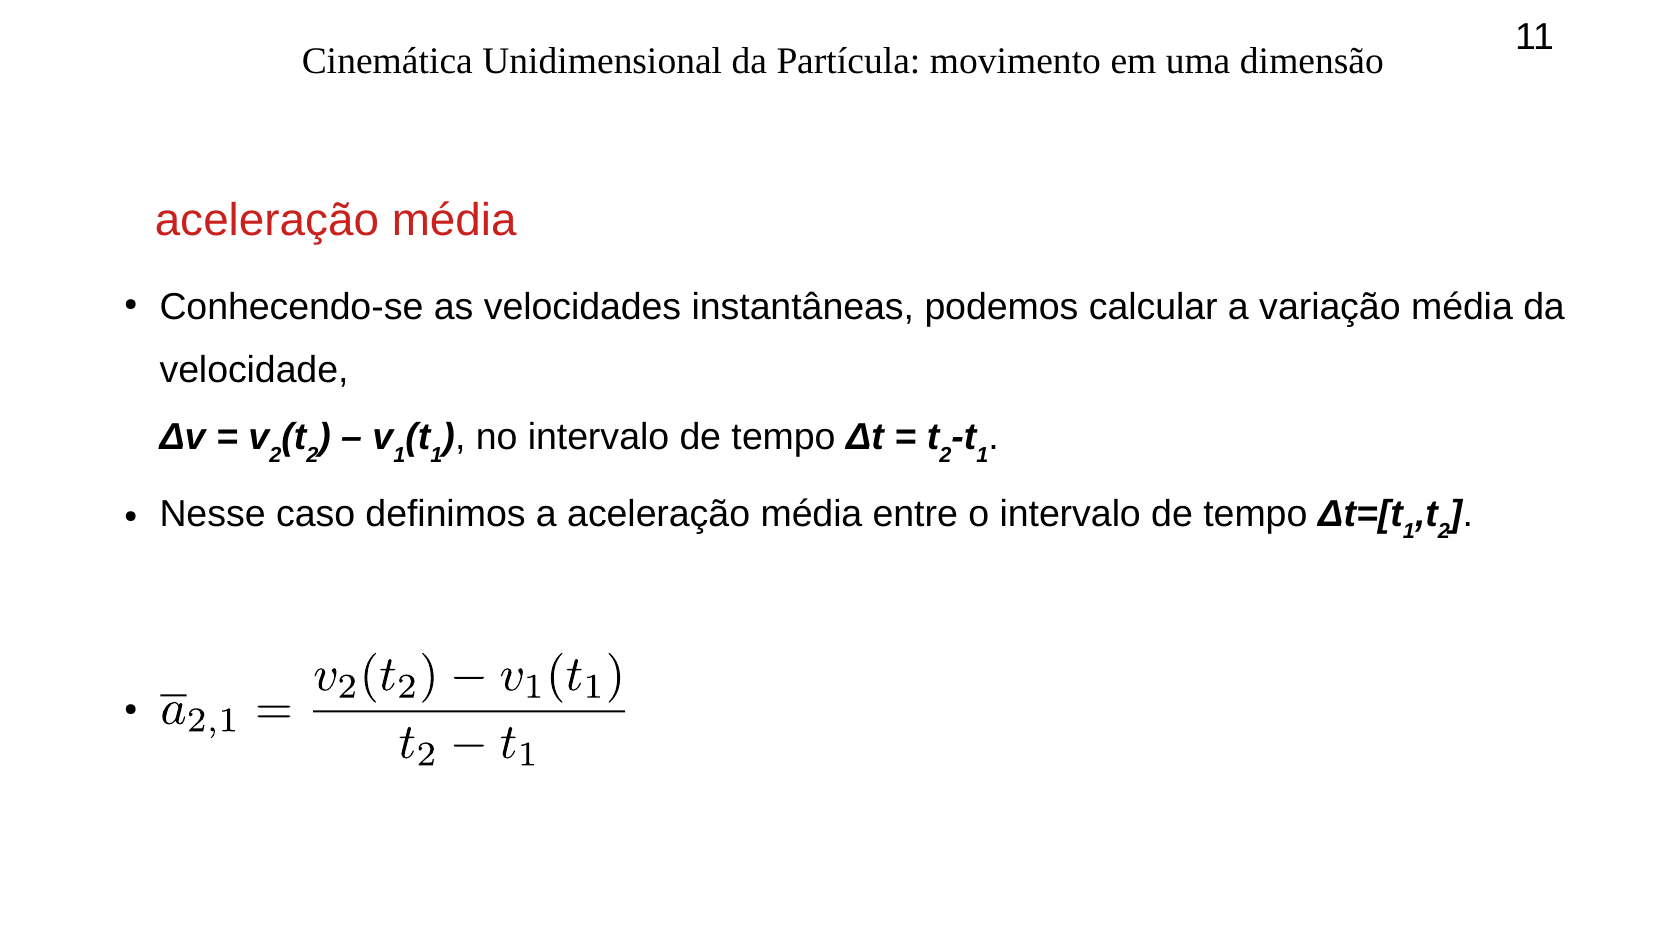

Cinemática Unidimensional da Partícula: movimento em uma dimensão
aceleração média
Conhecendo-se as velocidades instantâneas, podemos calcular a variação média da velocidade,
Δv = v2(t2) – v1(t1), no intervalo de tempo Δt = t2-t1.
Nesse caso definimos a aceleração média entre o intervalo de tempo Δt=[t1,t2].